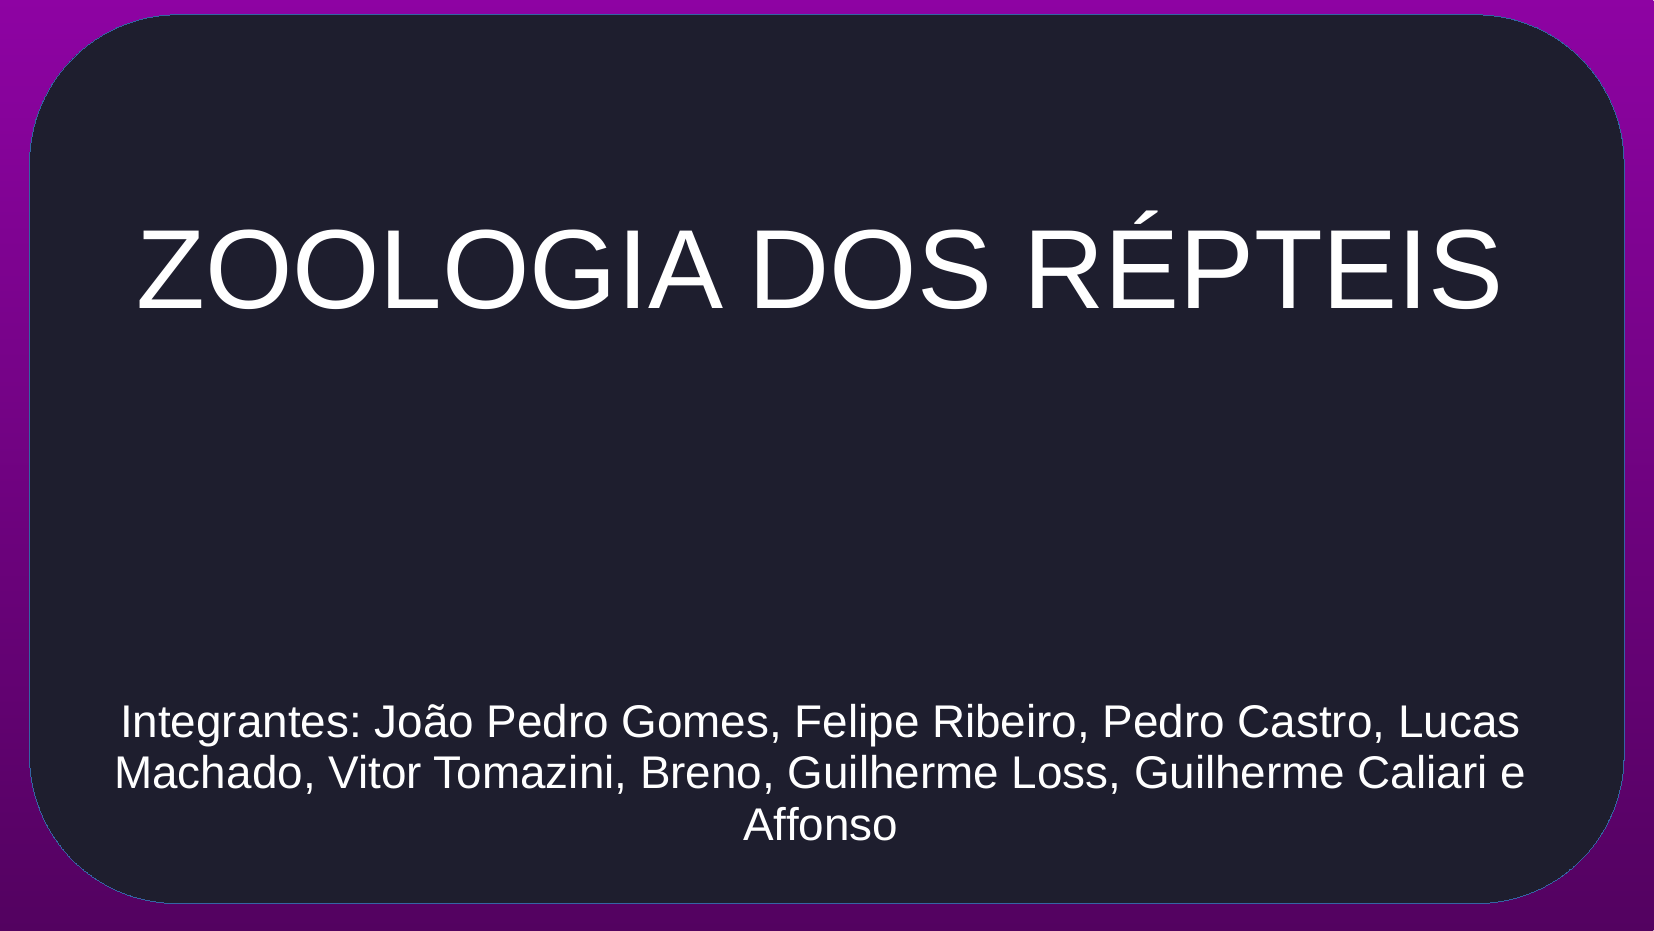

# ZOOLOGIA DOS RÉPTEIS
Integrantes: João Pedro Gomes, Felipe Ribeiro, Pedro Castro, Lucas Machado, Vitor Tomazini, Breno, Guilherme Loss, Guilherme Caliari e Affonso